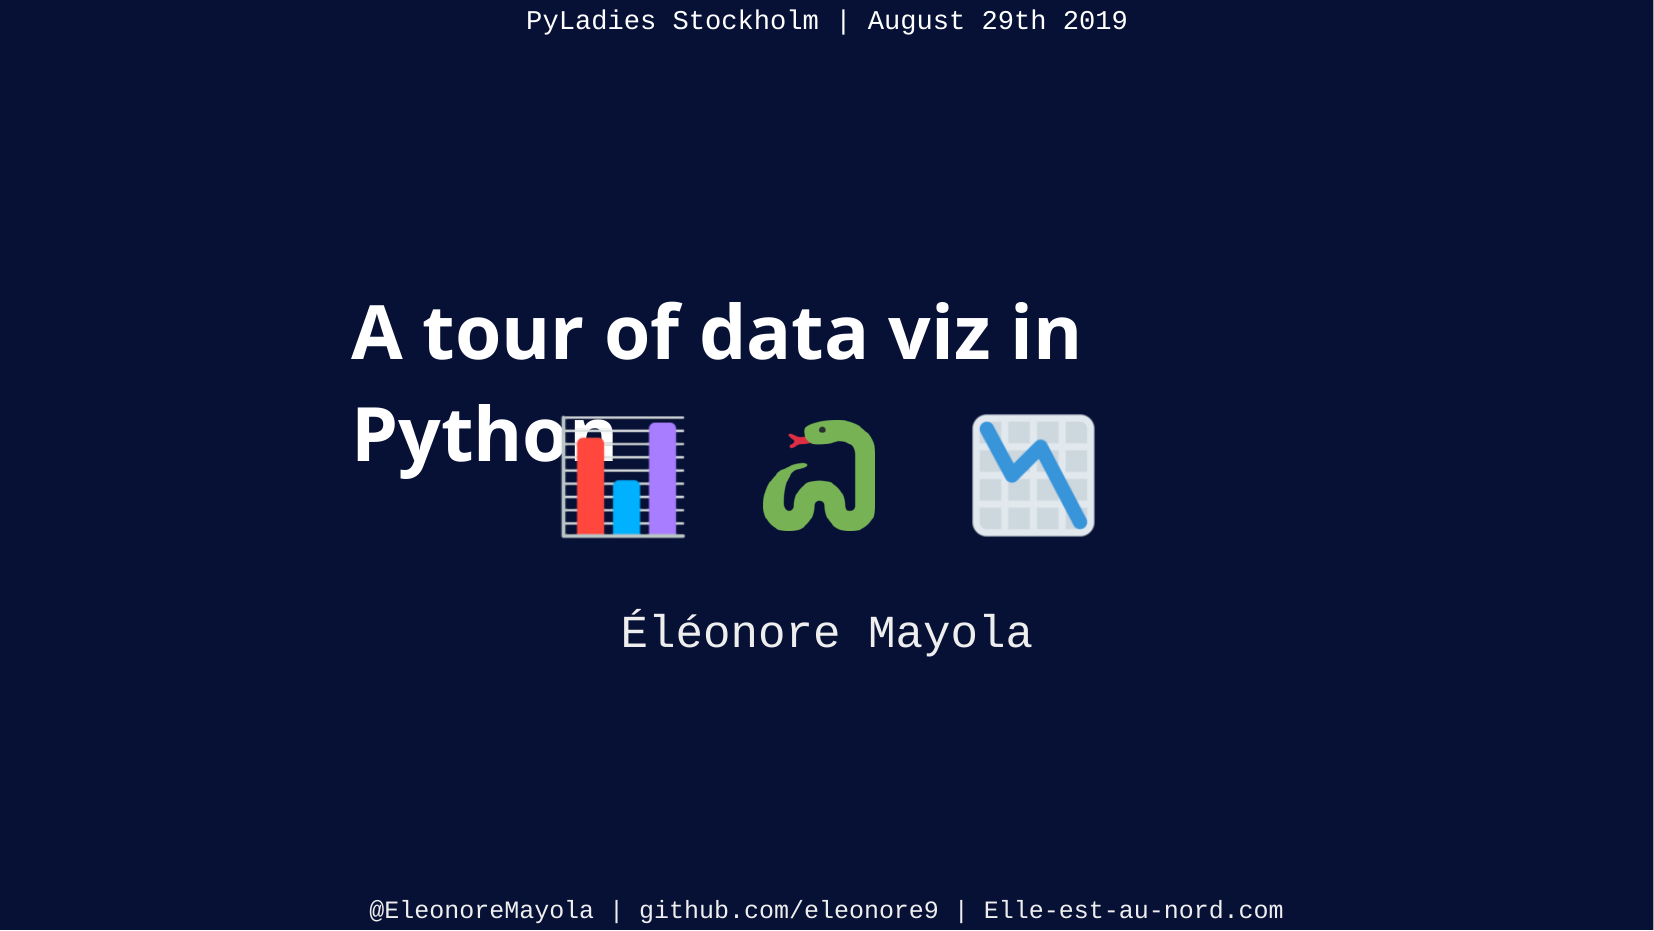

PyLadies Stockholm | August 29th 2019
A tour of data viz in Python
Éléonore Mayola
@EleonoreMayola | github.com/eleonore9 | Elle-est-au-nord.com